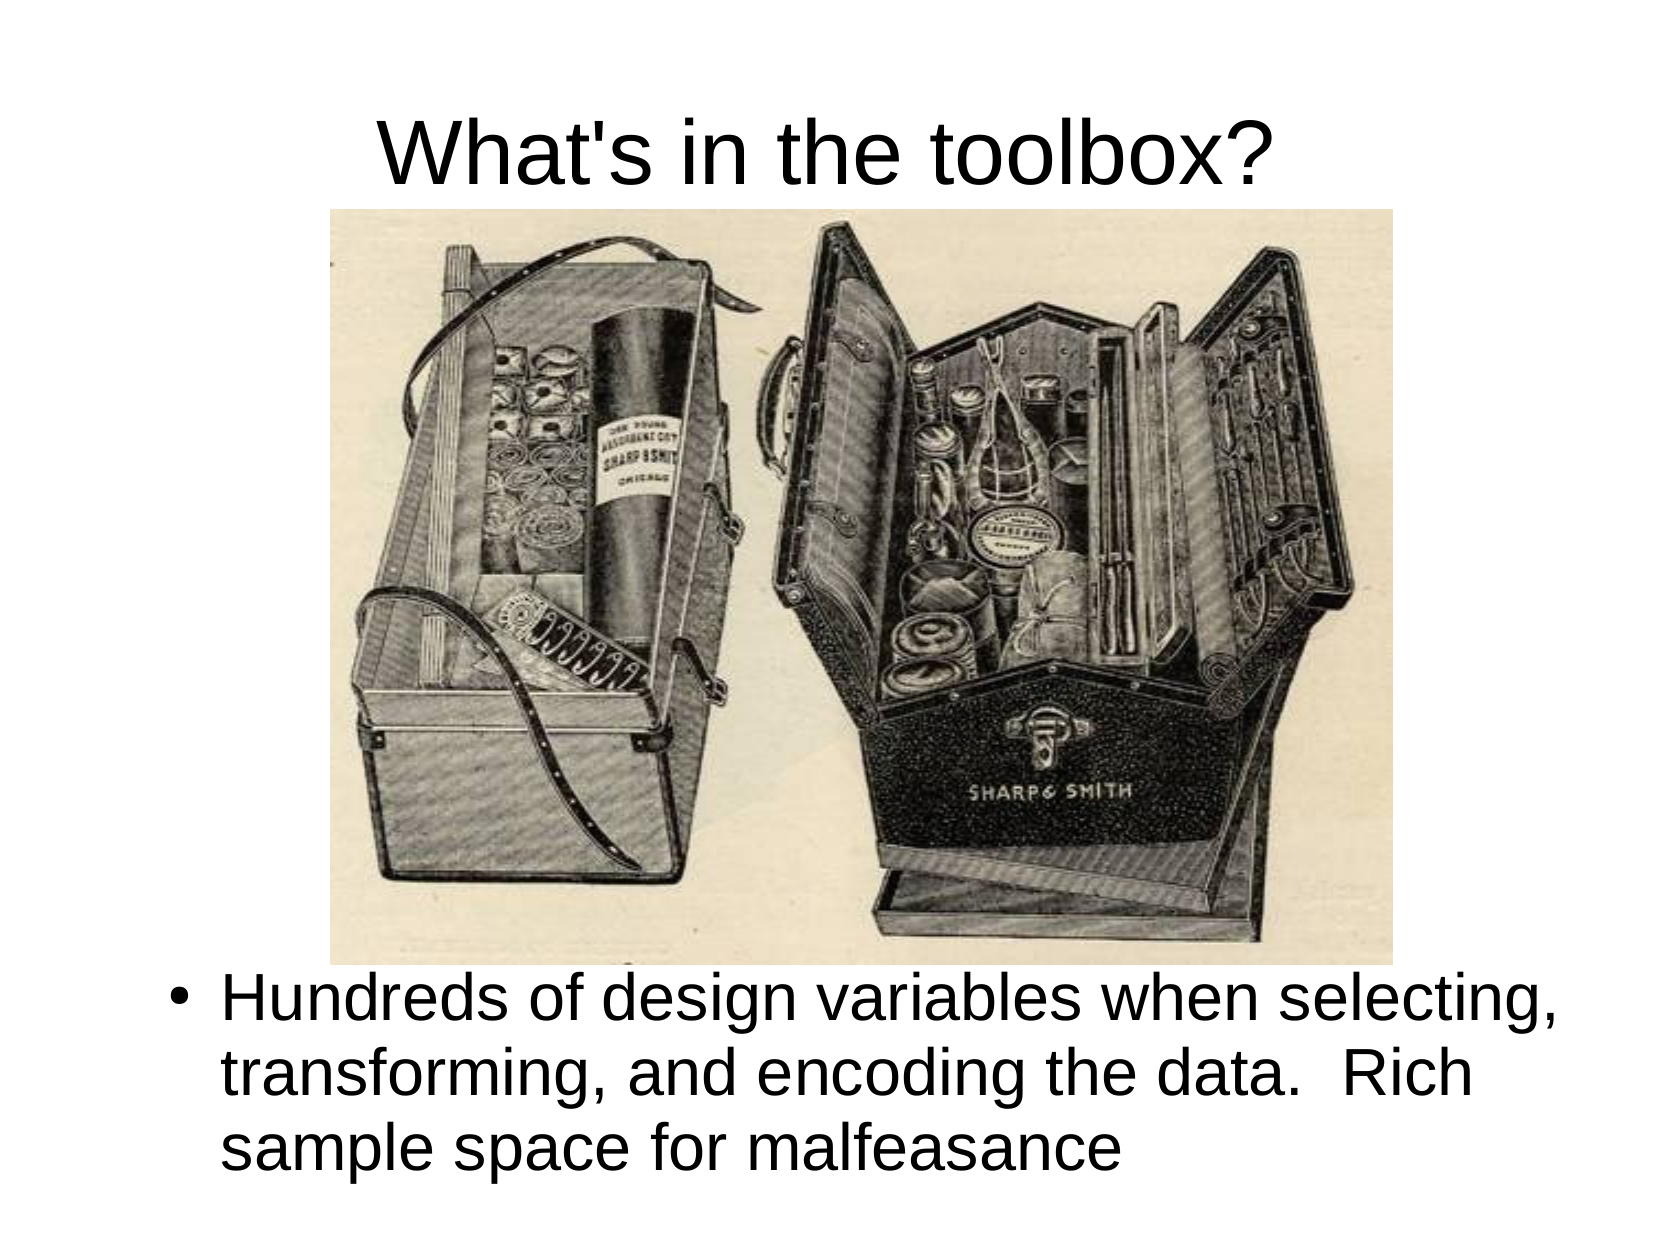

# What's in the toolbox?
Hundreds of design variables when selecting, transforming, and encoding the data. Rich sample space for malfeasance